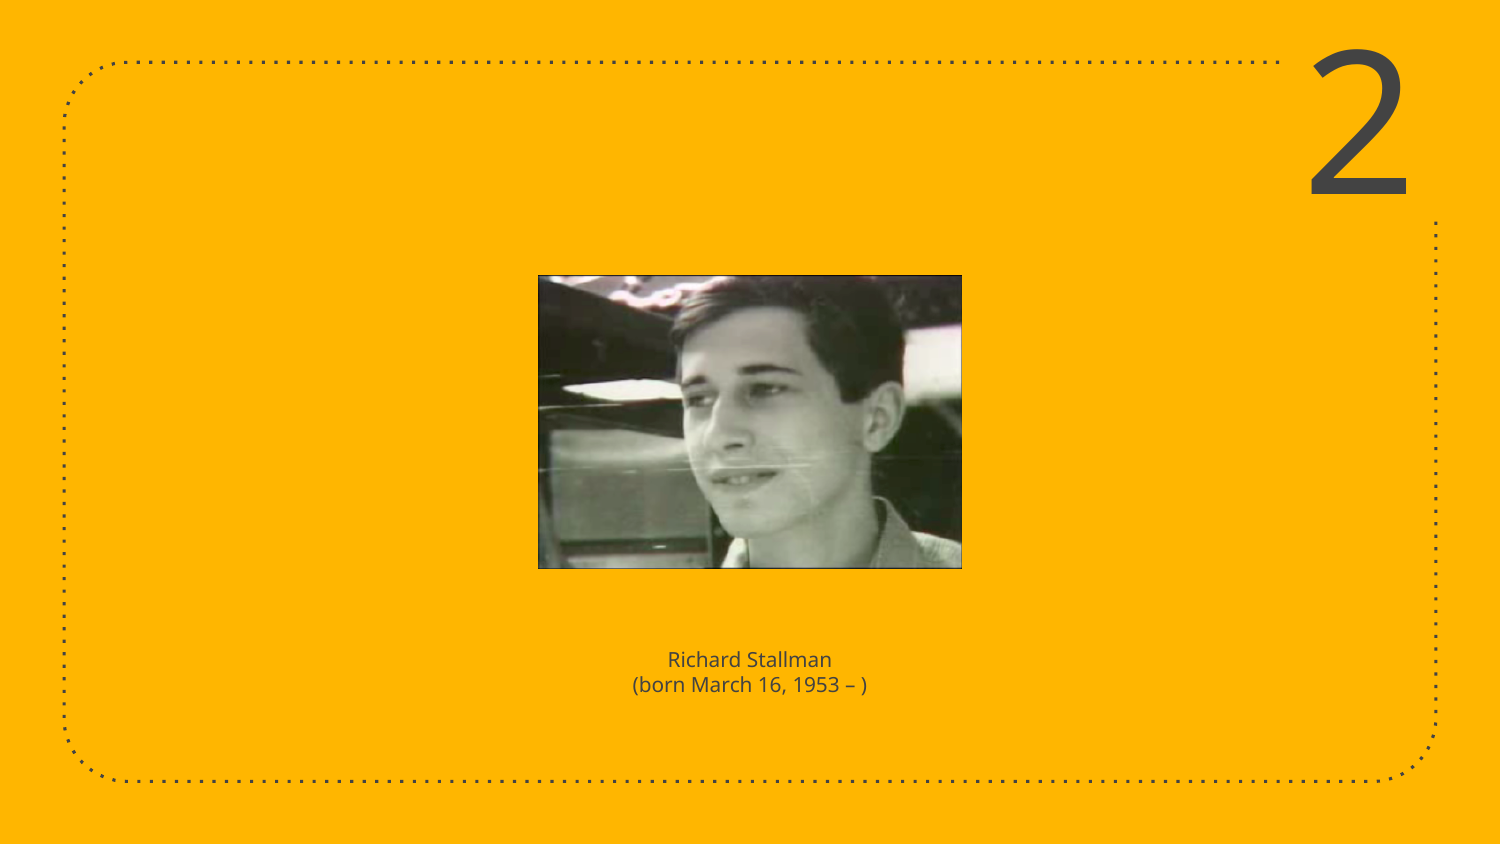

2
# Richard Stallman (born March 16, 1953 – )